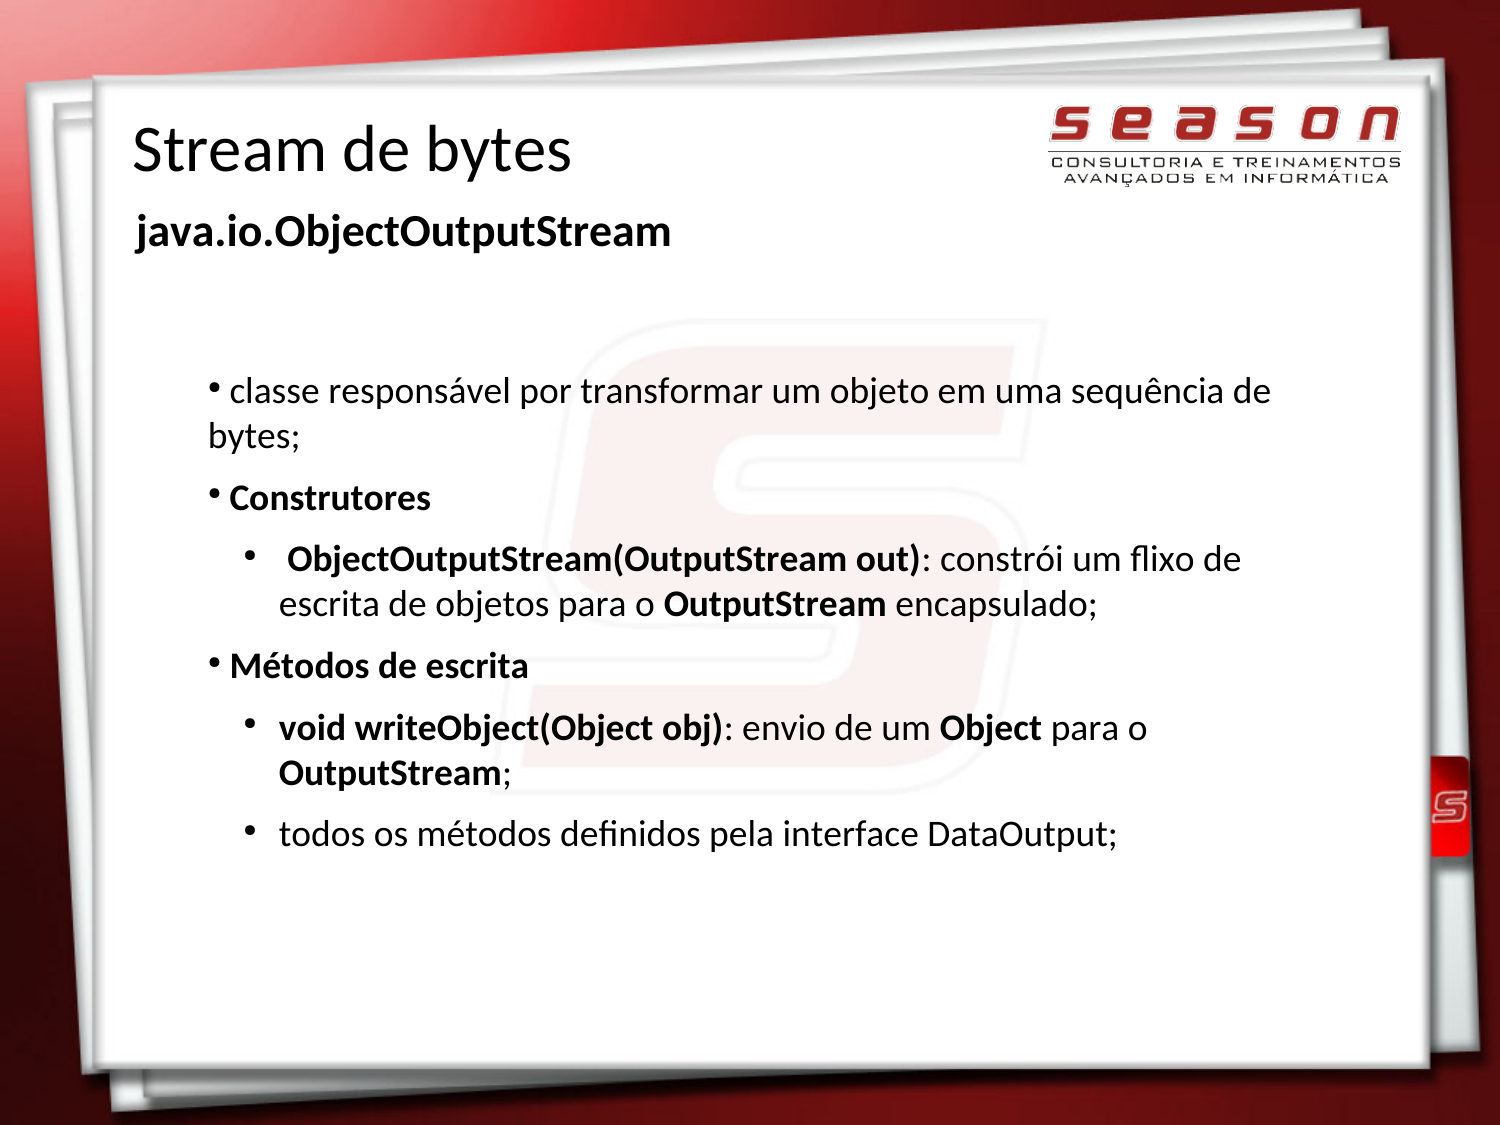

# Stream de bytes
java.io.ObjectOutputStream
 classe responsável por transformar um objeto em uma sequência de bytes;
 Construtores
 ObjectOutputStream(OutputStream out): constrói um flixo de escrita de objetos para o OutputStream encapsulado;
 Métodos de escrita
void writeObject(Object obj): envio de um Object para o OutputStream;
todos os métodos definidos pela interface DataOutput;